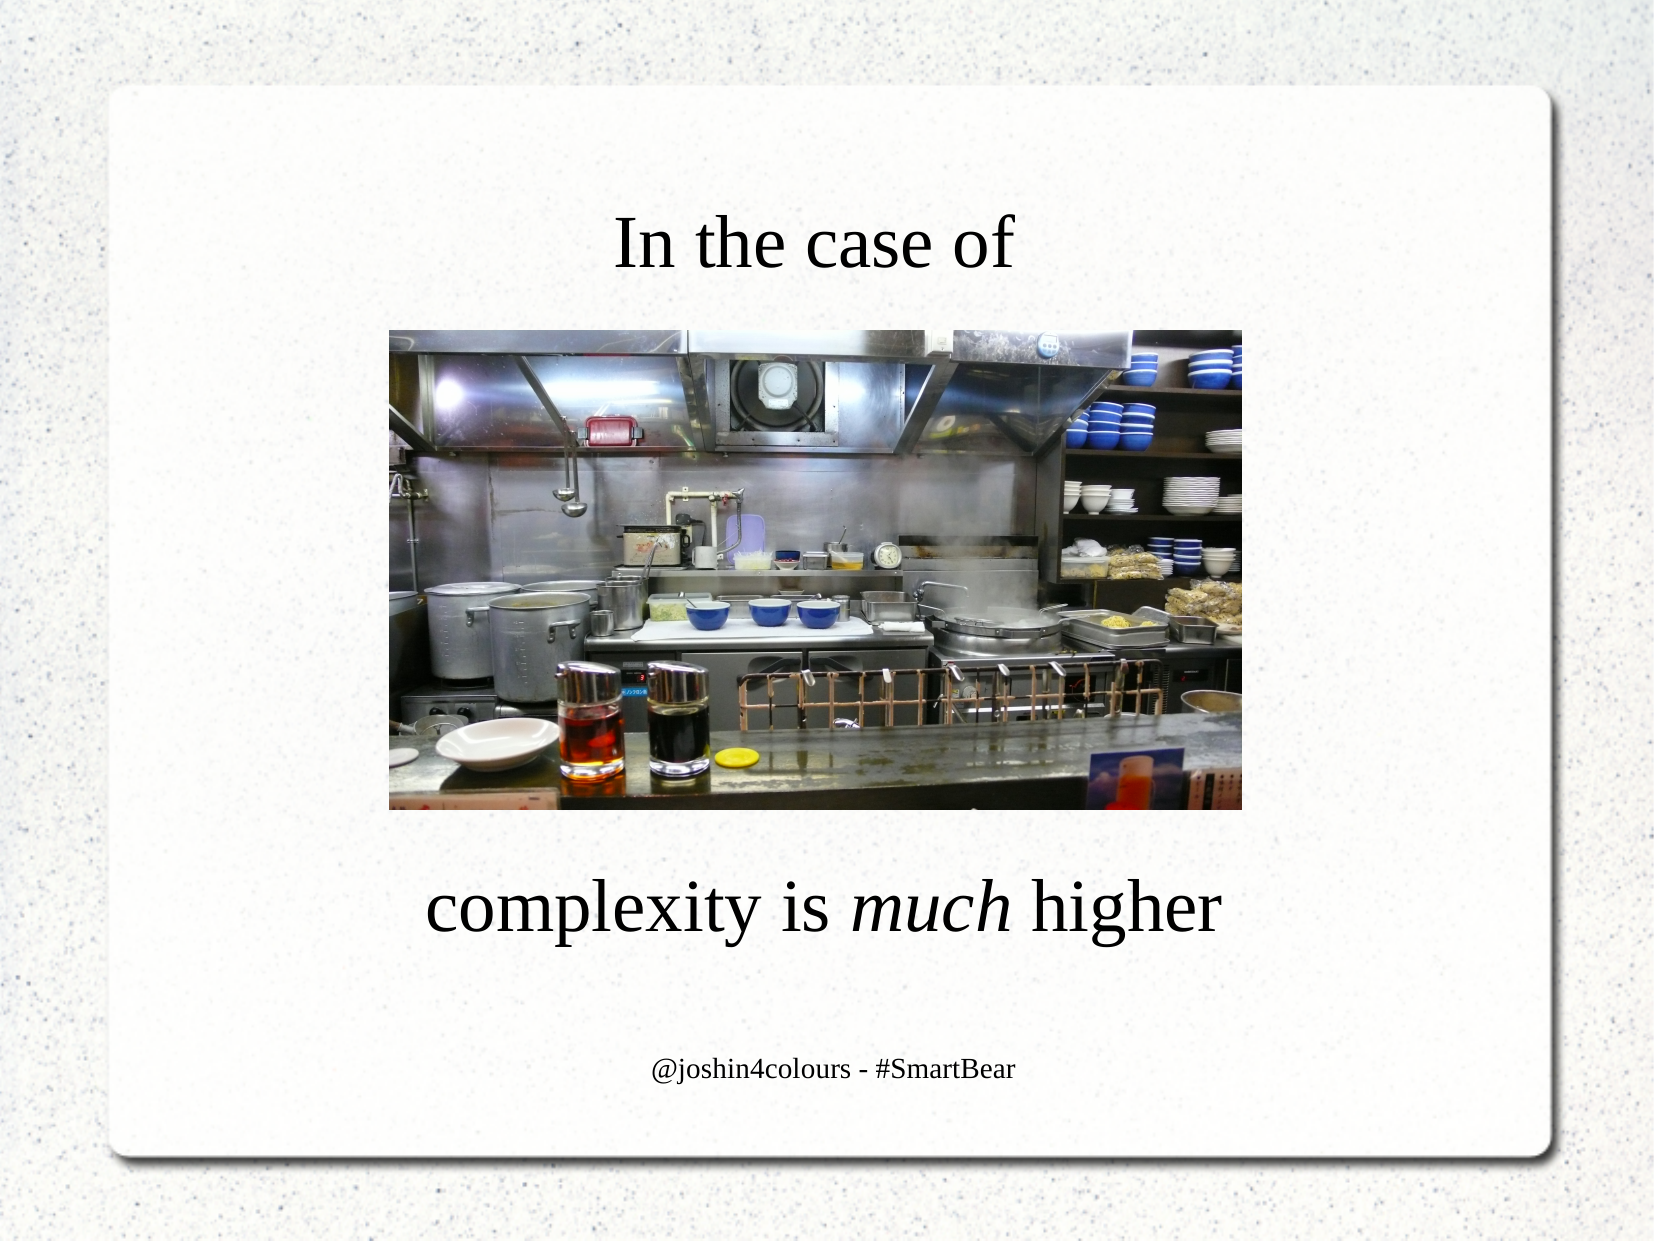

# In the case of
complexity is much higher
@joshin4colours - #SmartBear